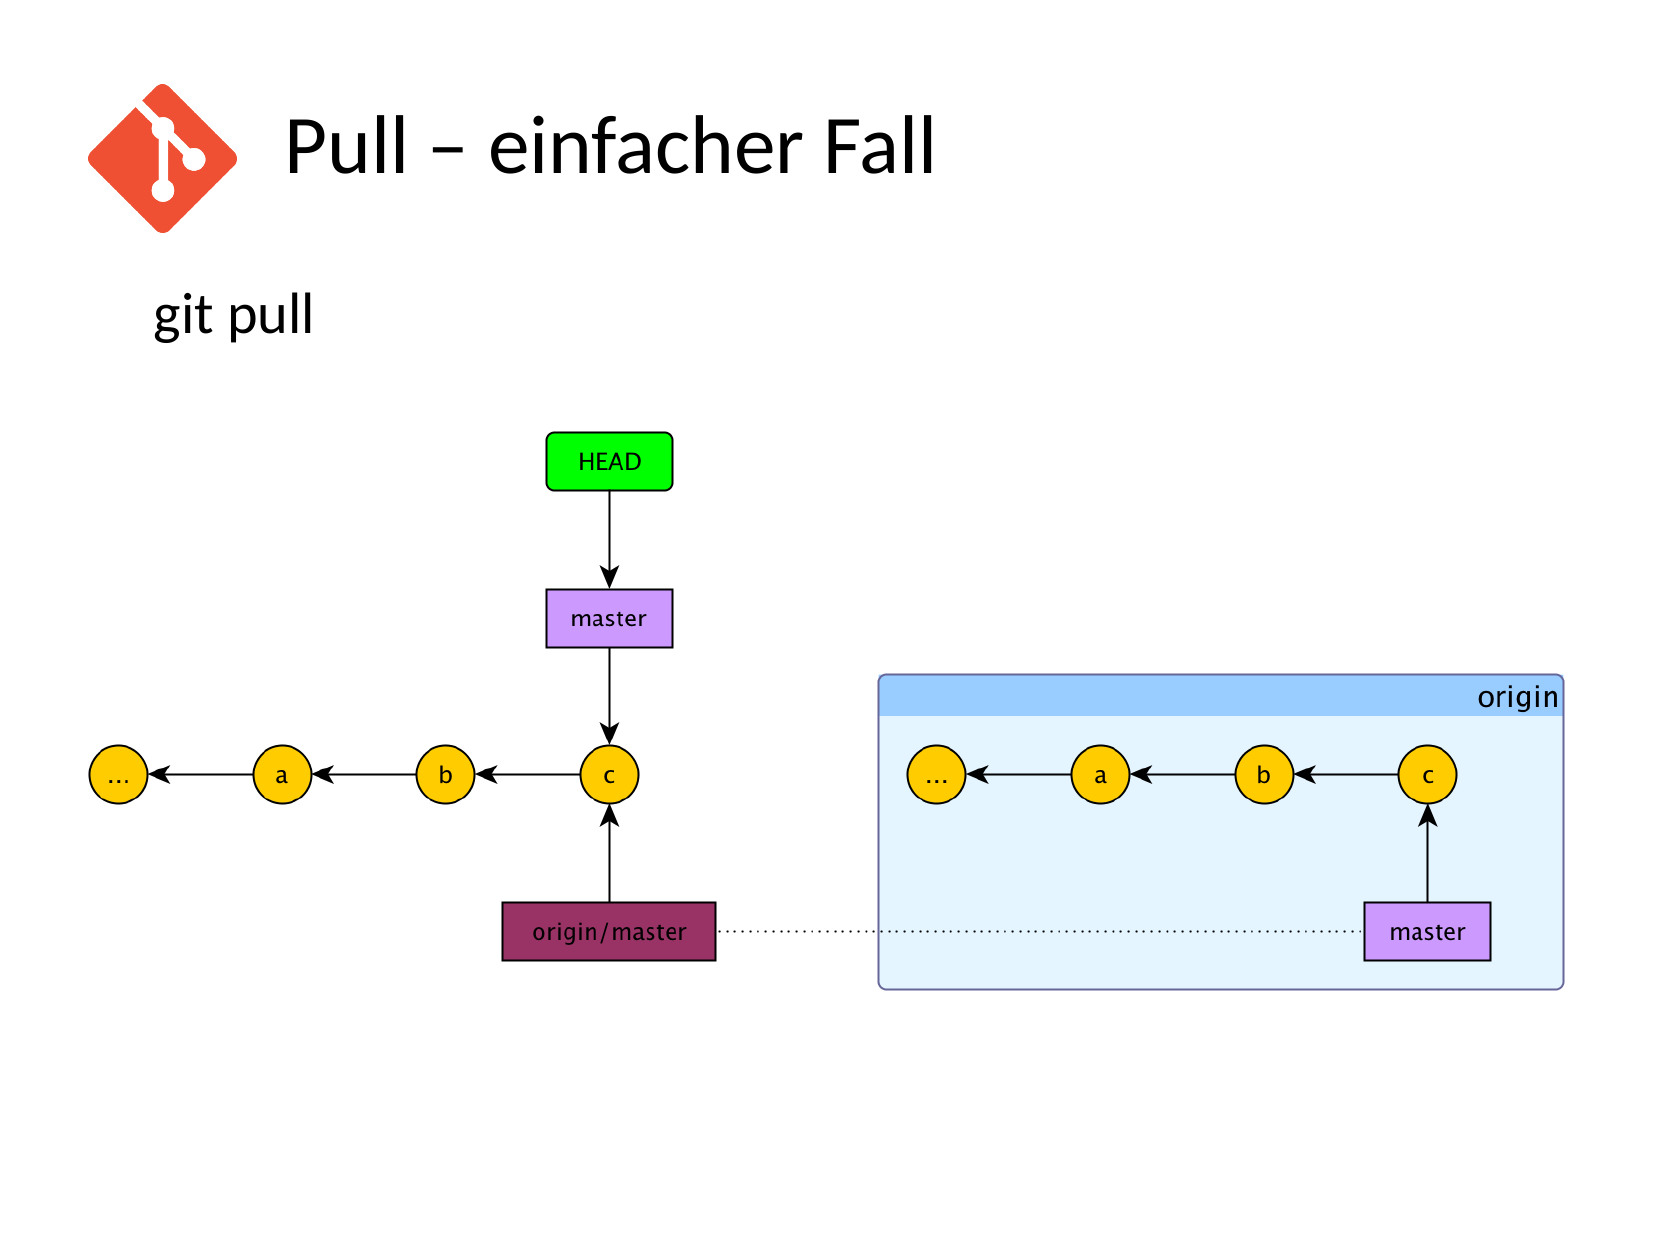

# Pull – einfacher Fall
git pull